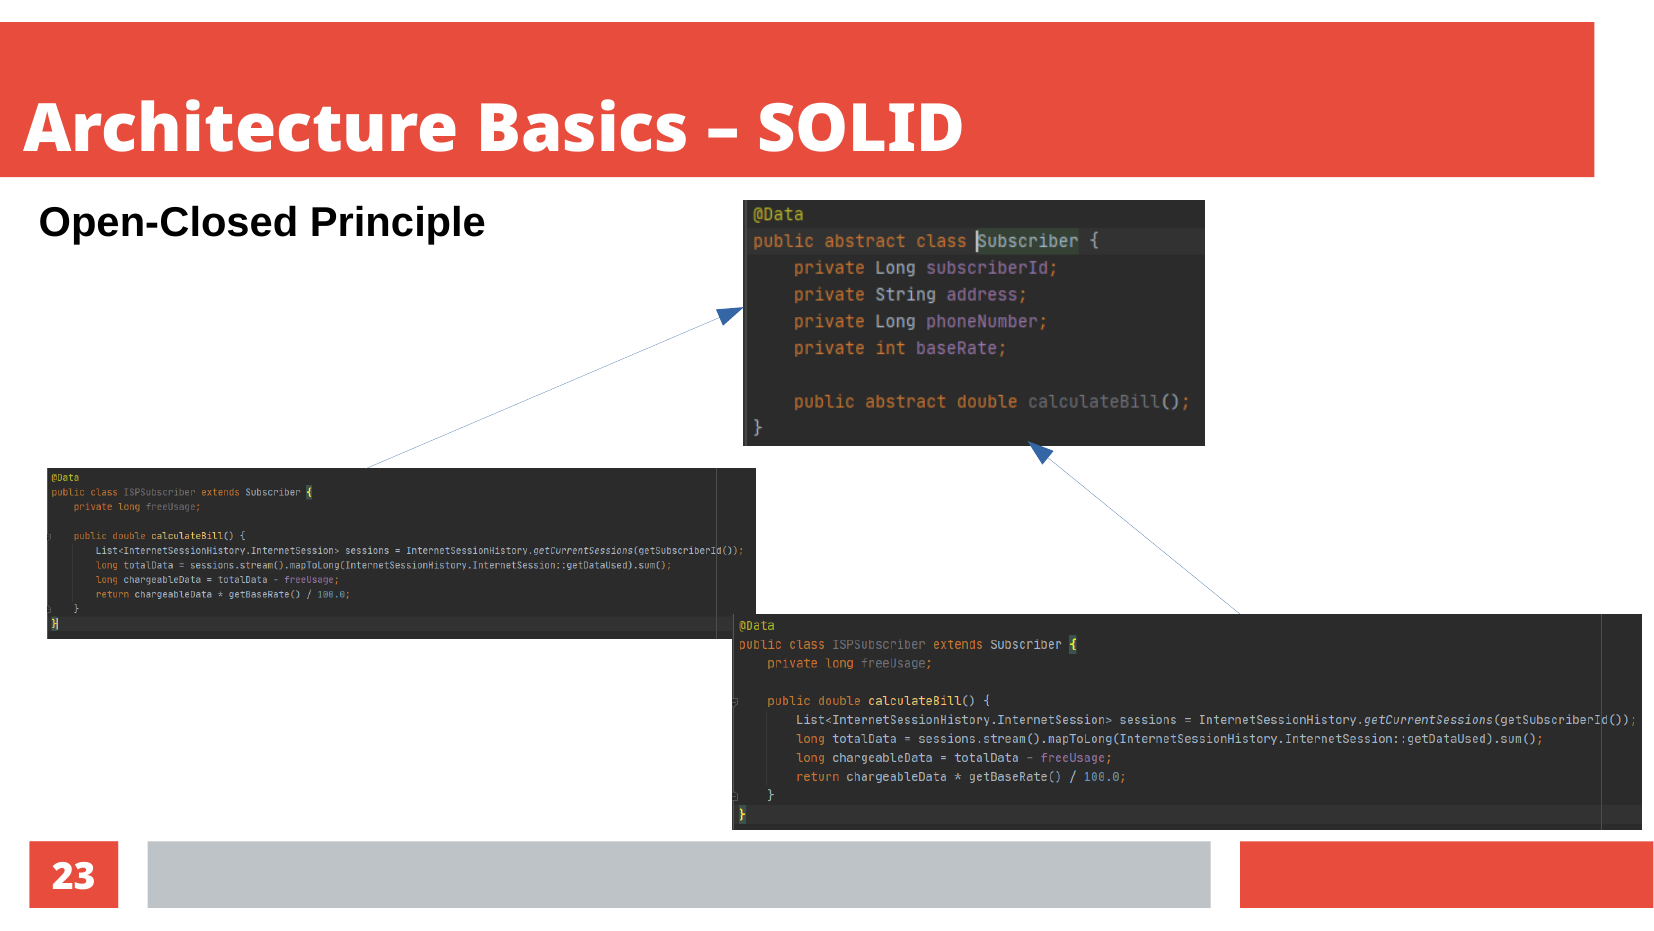

# Architecture Basics – SOLID
Open-Closed Principle
23